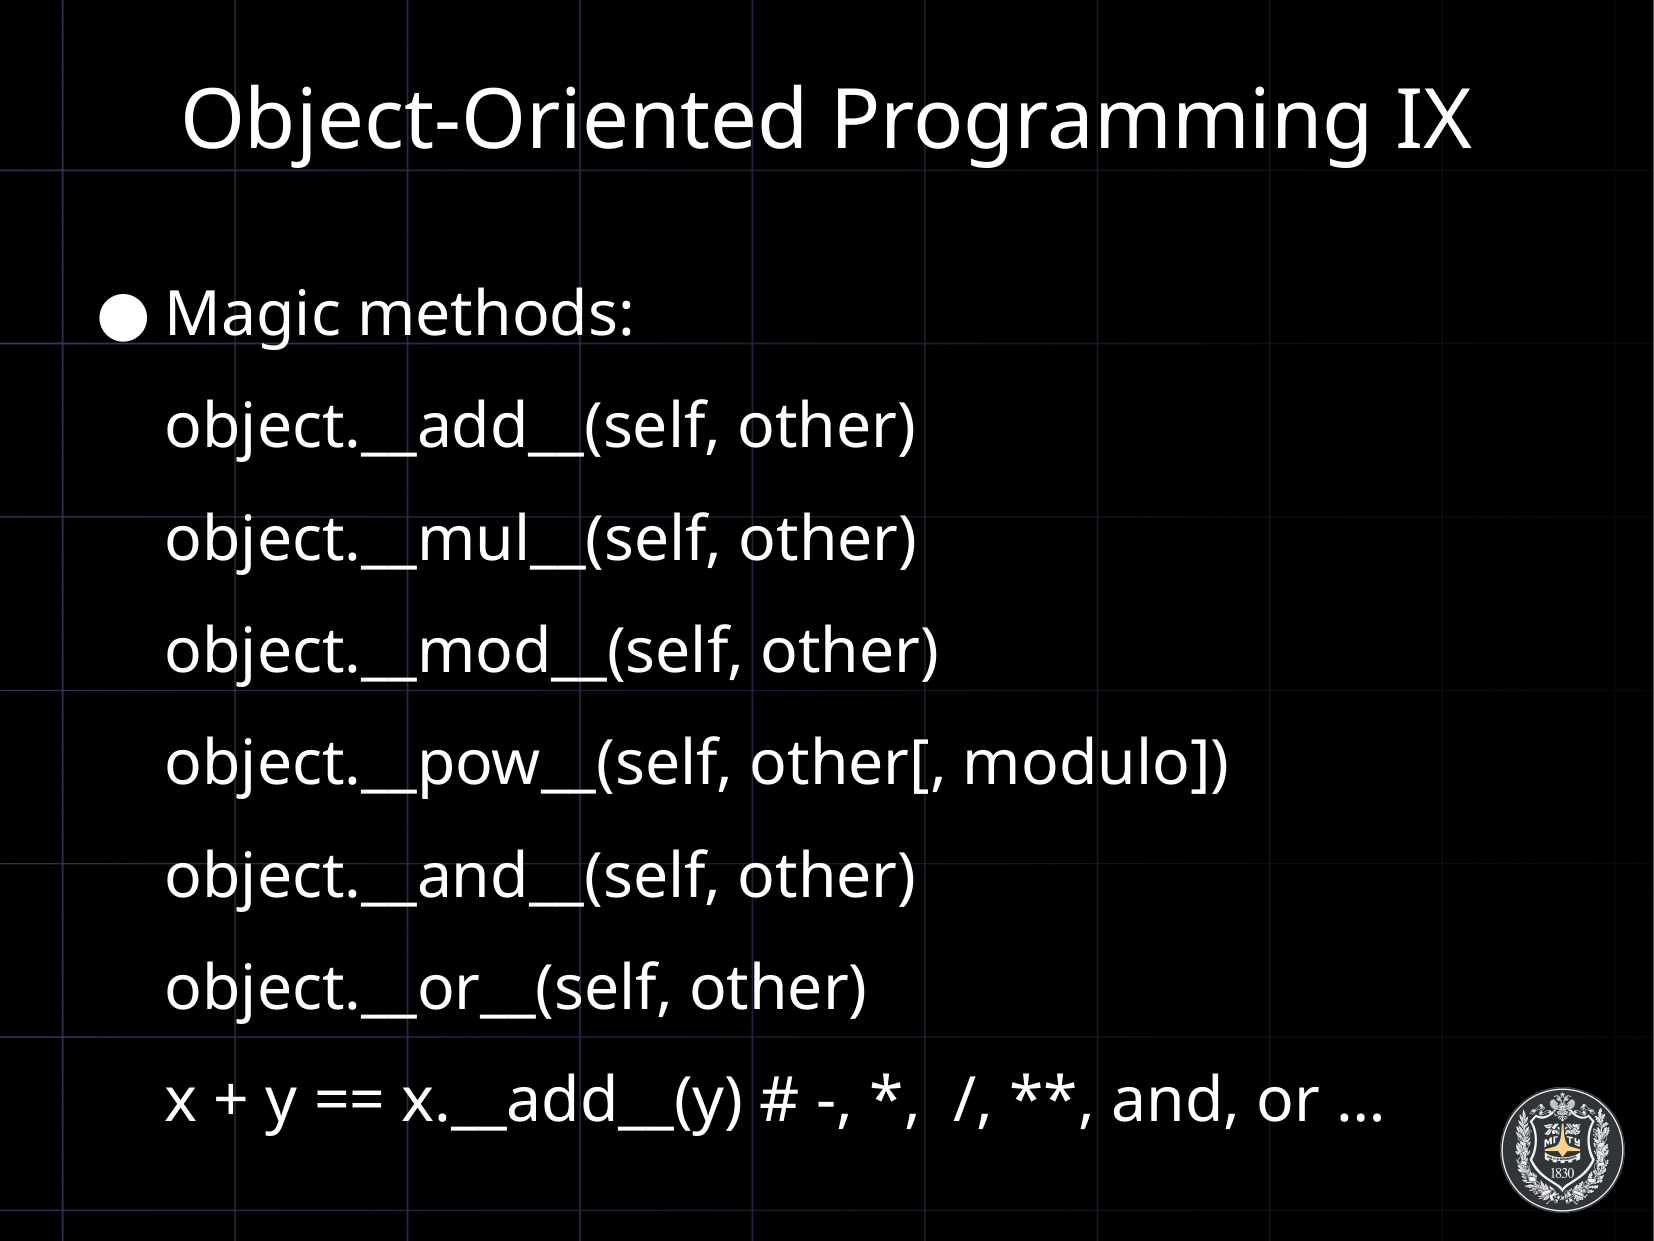

Object-Oriented Programming IX
Magic methods:
object.__add__(self, other)
object.__mul__(self, other)
object.__mod__(self, other)
object.__pow__(self, other[, modulo])
object.__and__(self, other)
object.__or__(self, other)
x + y == x.__add__(y) # -, *, /, **, and, or …